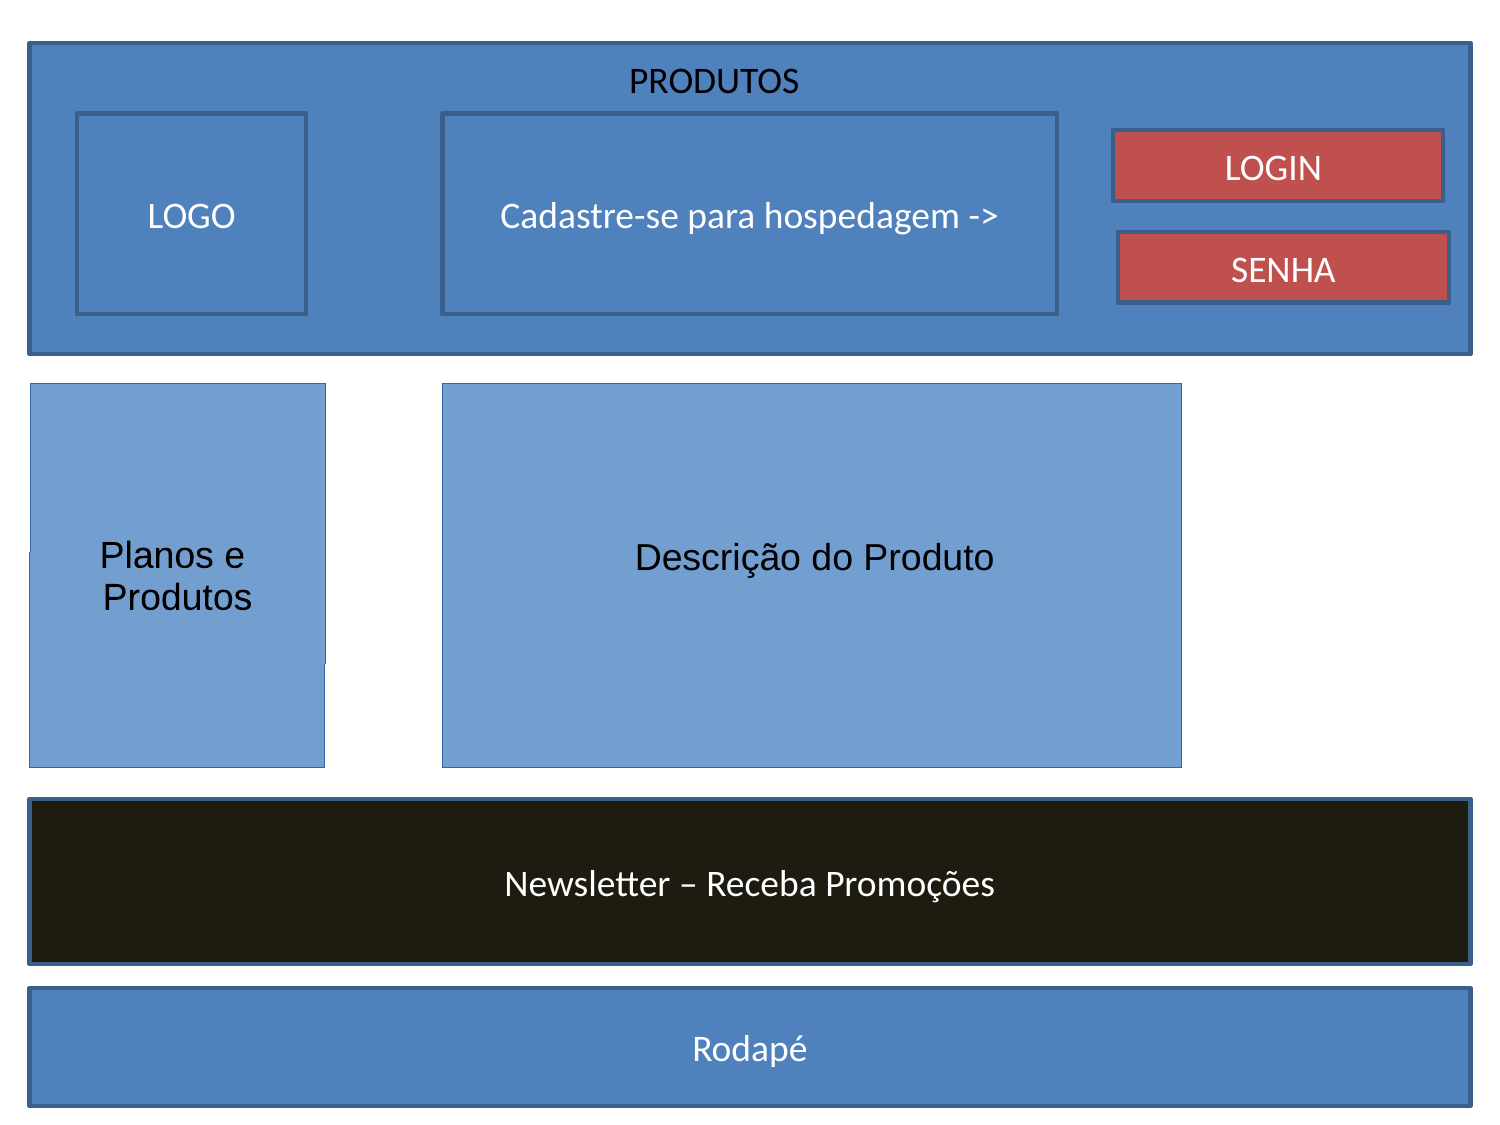

PRODUTOS
LOGO
Cadastre-se para hospedagem ->
LOGIN
SENHA
Planos e
Produtos
Descrição do Produto
Newsletter – Receba Promoções
Rodapé